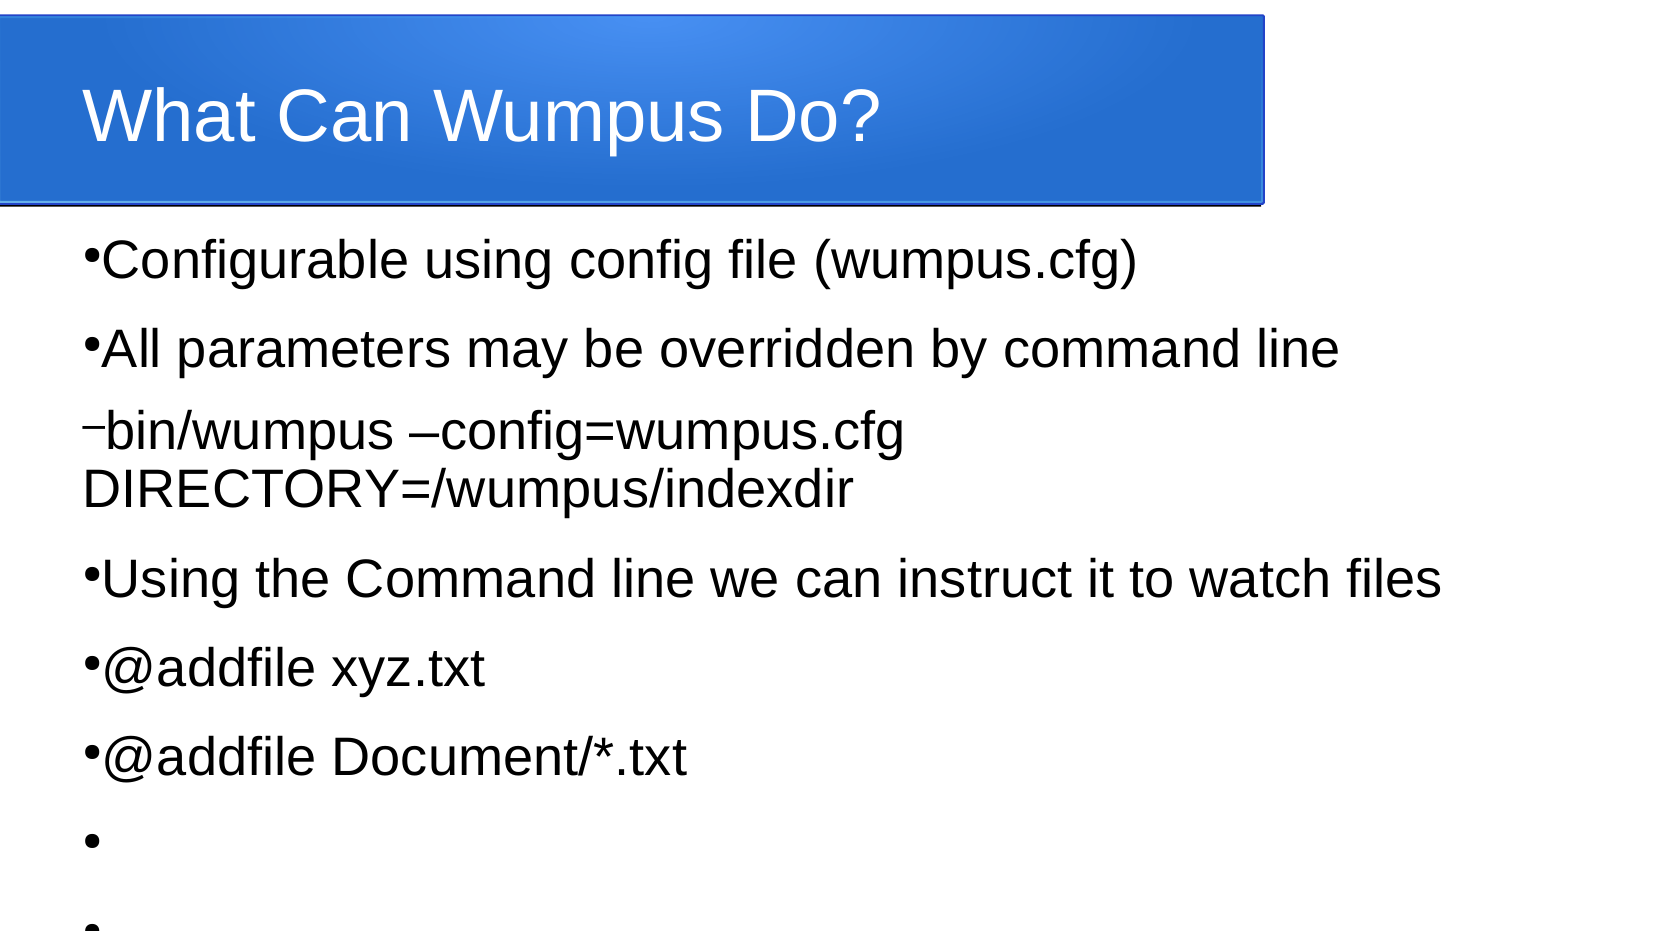

# What Can Wumpus Do?
Configurable using config file (wumpus.cfg)
All parameters may be overridden by command line
bin/wumpus –config=wumpus.cfg DIRECTORY=/wumpus/indexdir
Using the Command line we can instruct it to watch files
@addfile xyz.txt
@addfile Document/*.txt